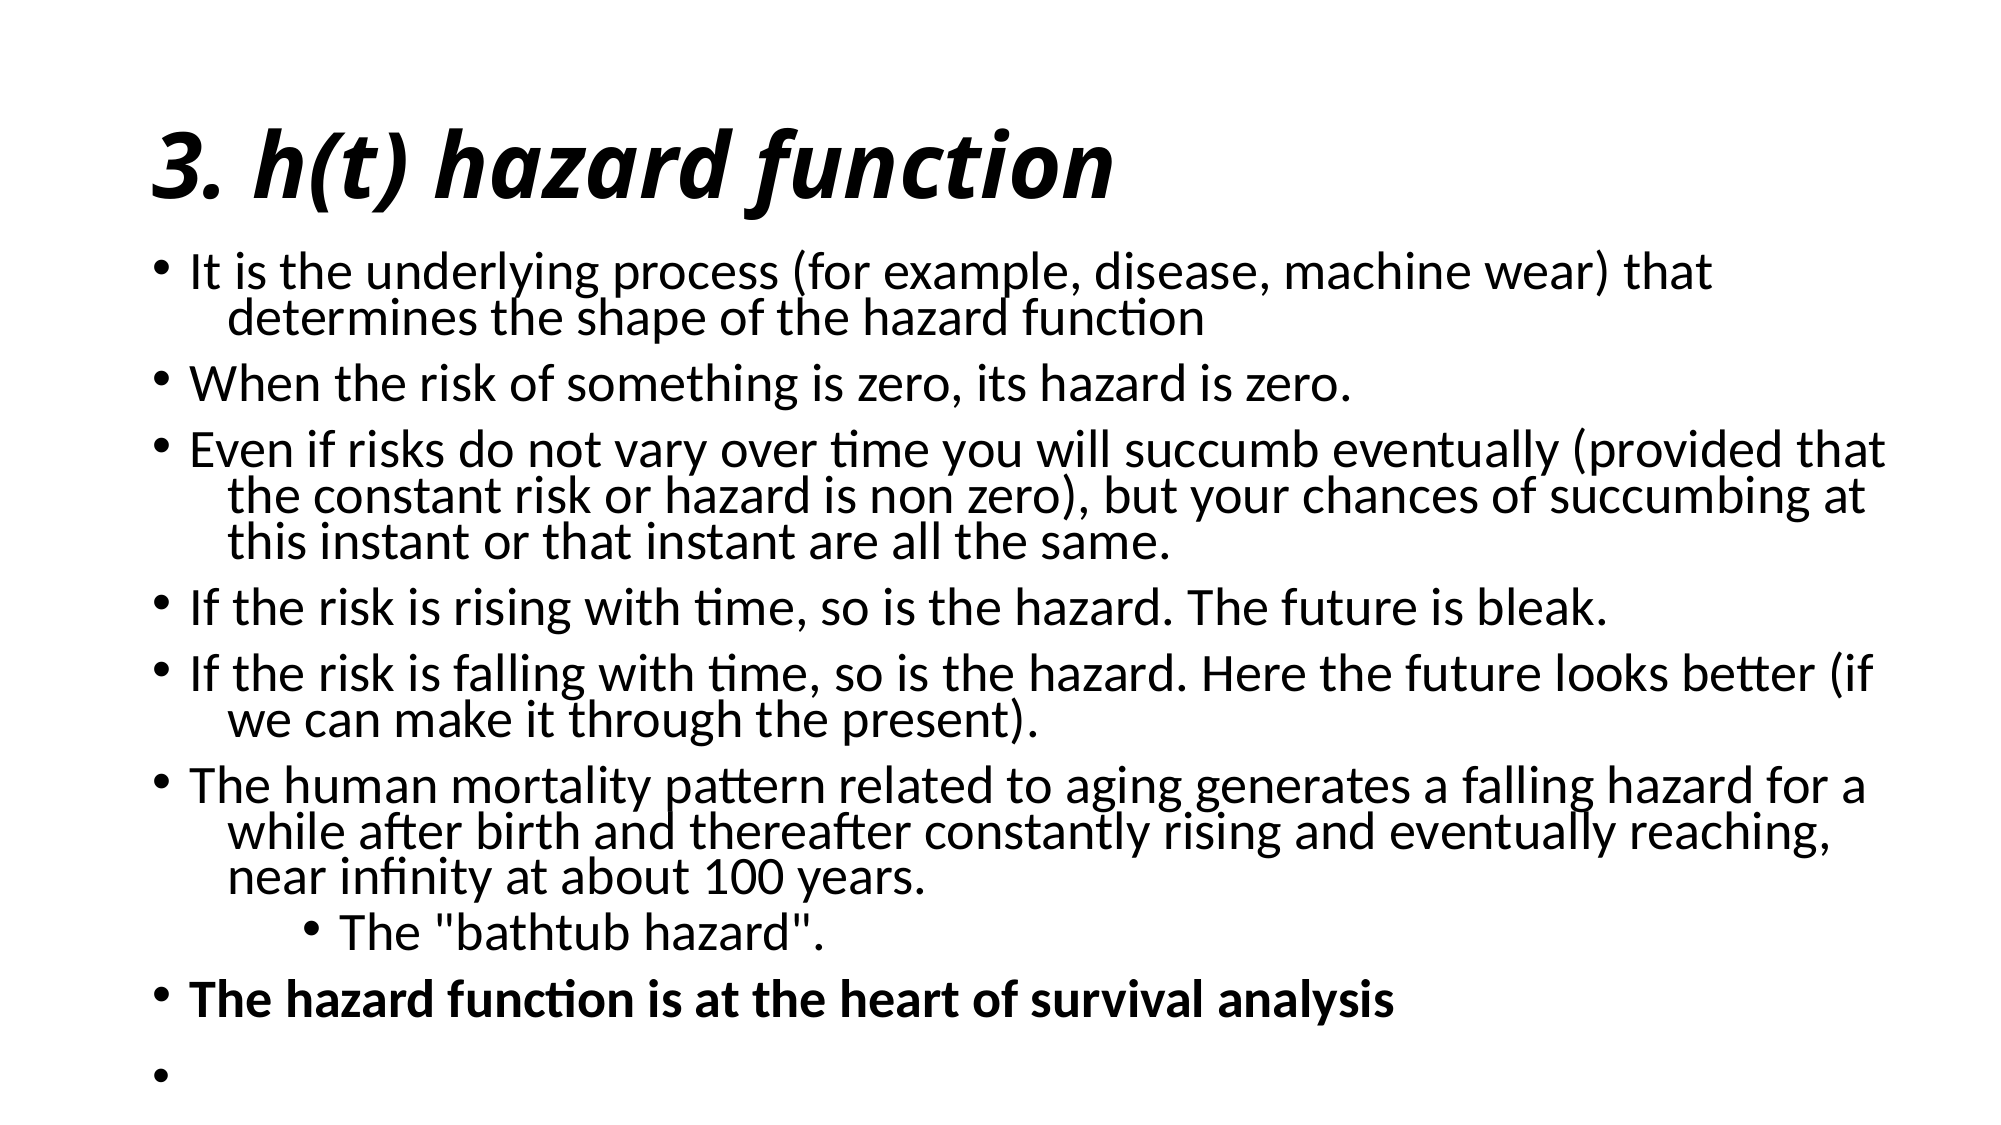

# 3. h(t) hazard function
It is the underlying process (for example, disease, machine wear) that determines the shape of the hazard function
When the risk of something is zero, its hazard is zero.
Even if risks do not vary over time you will succumb eventually (provided that the constant risk or hazard is non zero), but your chances of succumbing at this instant or that instant are all the same.
If the risk is rising with time, so is the hazard. The future is bleak.
If the risk is falling with time, so is the hazard. Here the future looks better (if we can make it through the present).
The human mortality pattern related to aging generates a falling hazard for a while after birth and thereafter constantly rising and eventually reaching, near infinity at about 100 years.
The "bathtub hazard".
The hazard function is at the heart of survival analysis